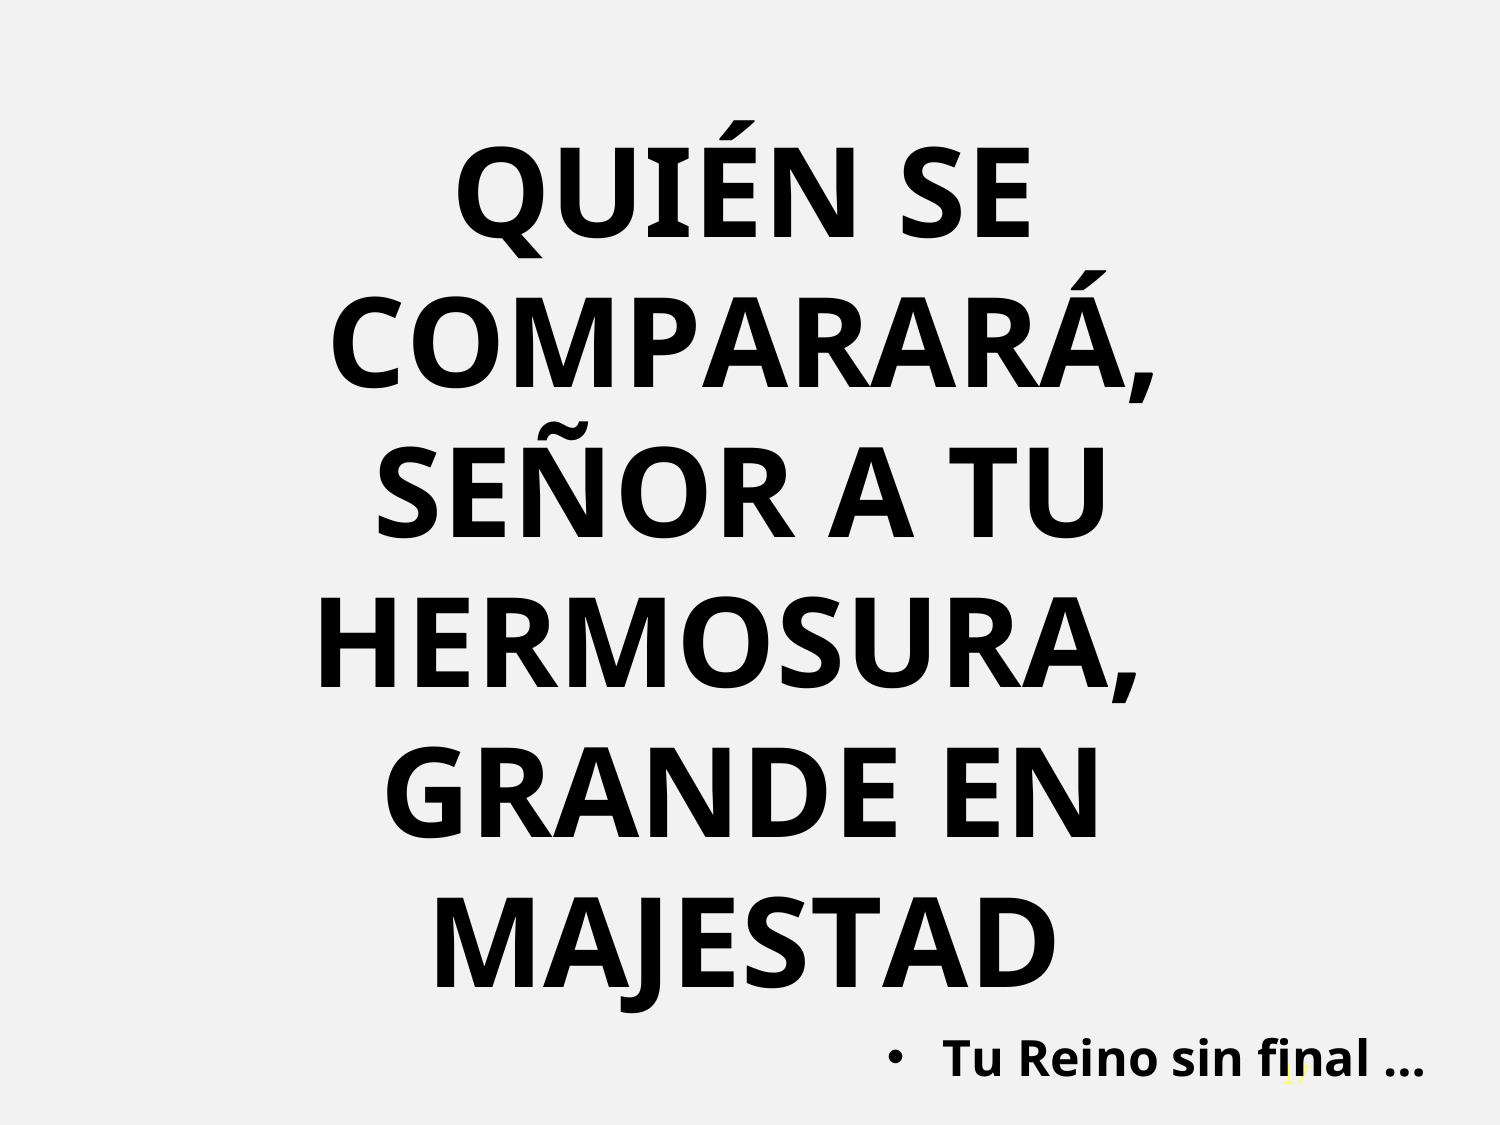

QUIÉN SE COMPARARÁ,
SEÑOR A TU HERMOSURA, GRANDE EN MAJESTAD
Tu Reino sin final …